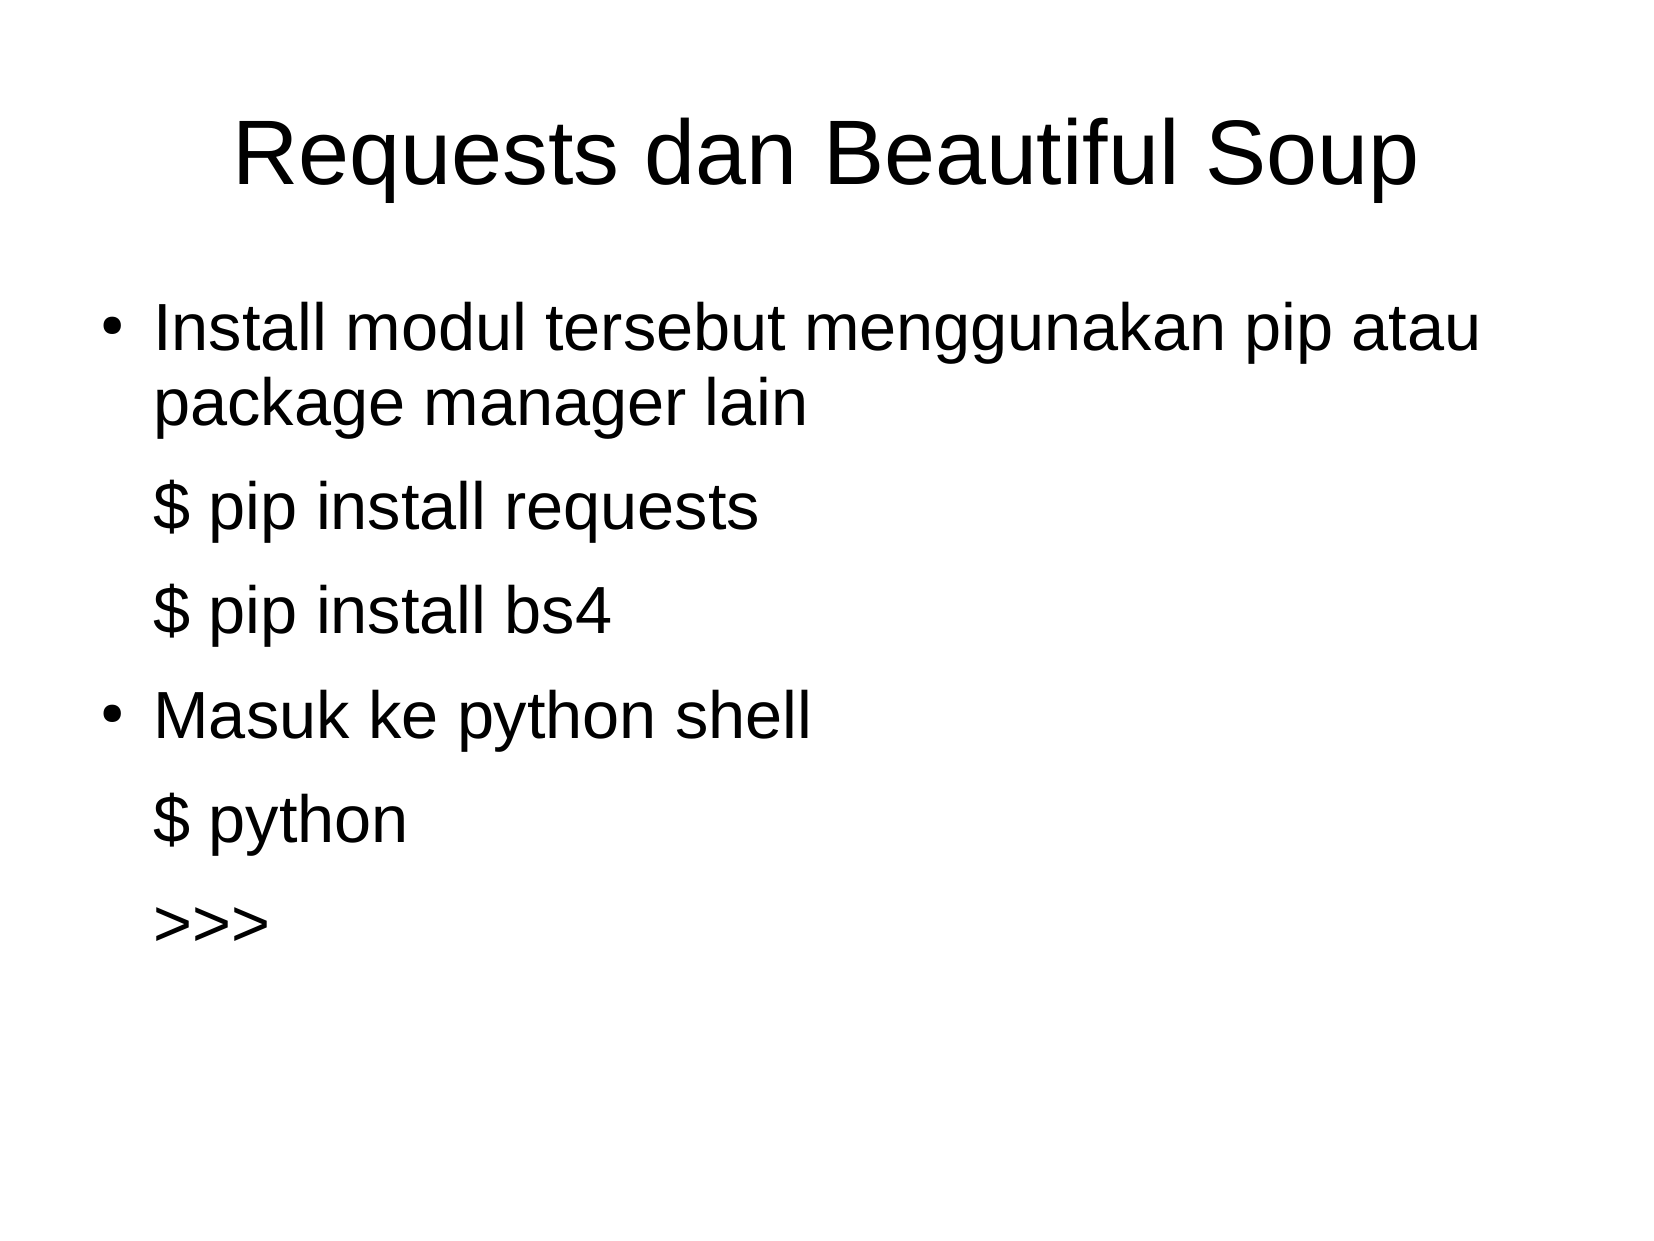

# Requests dan Beautiful Soup
Install modul tersebut menggunakan pip atau package manager lain
$ pip install requests
$ pip install bs4
Masuk ke python shell
$ python
>>>